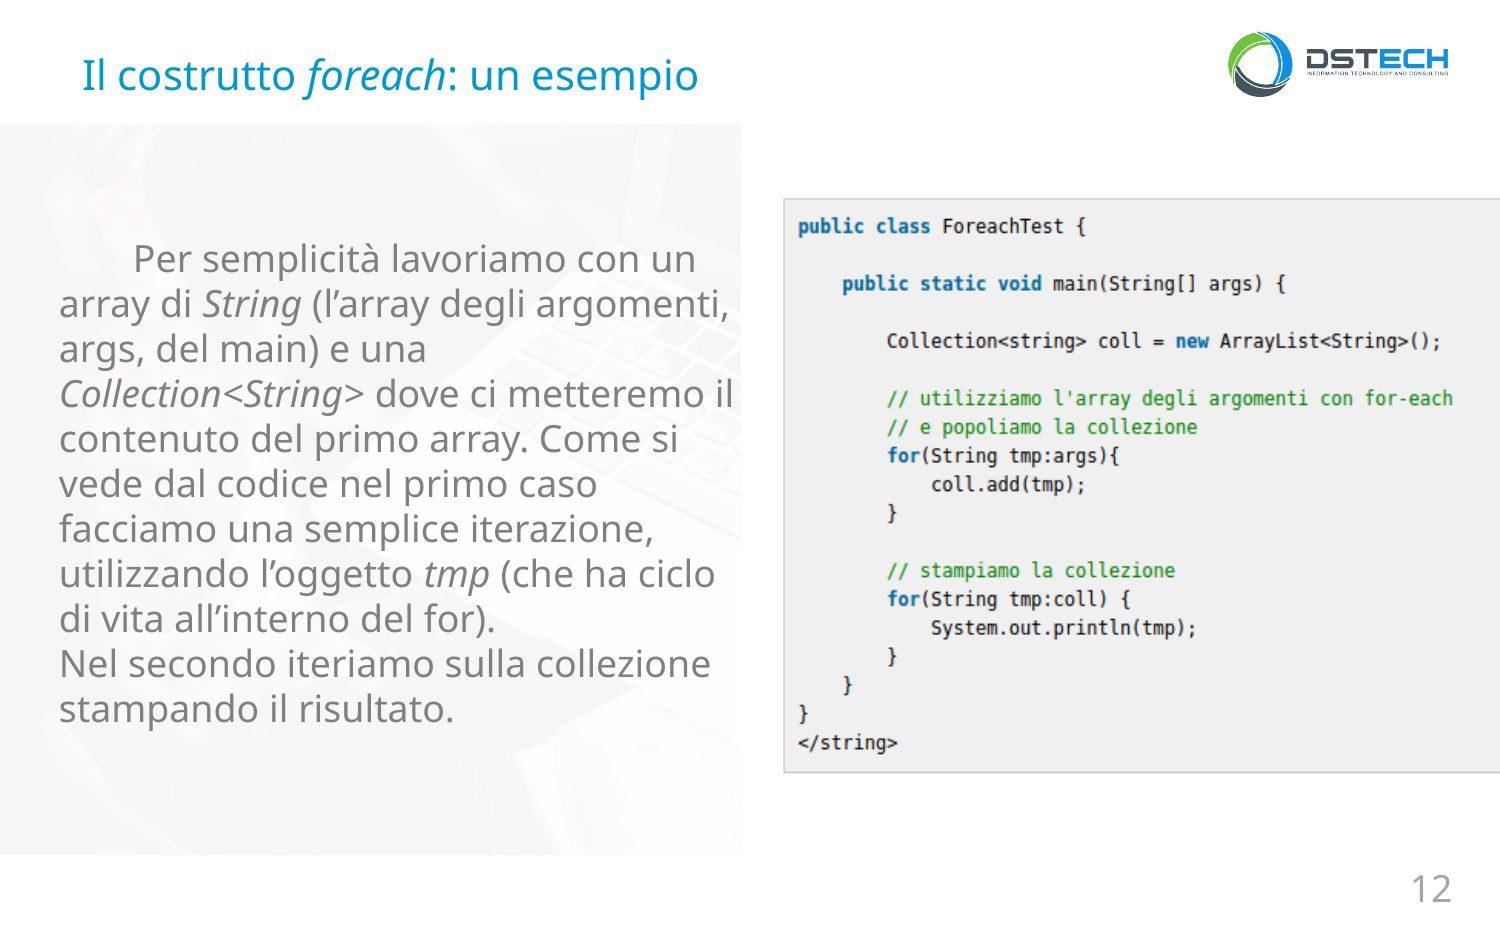

Il costrutto foreach: un esempio
	Per semplicità lavoriamo con un array di String (l’array degli argomenti, args, del main) e una Collection<String> dove ci metteremo il contenuto del primo array. Come si vede dal codice nel primo caso facciamo una semplice iterazione, utilizzando l’oggetto tmp (che ha ciclo di vita all’interno del for).
Nel secondo iteriamo sulla collezione stampando il risultato.
12